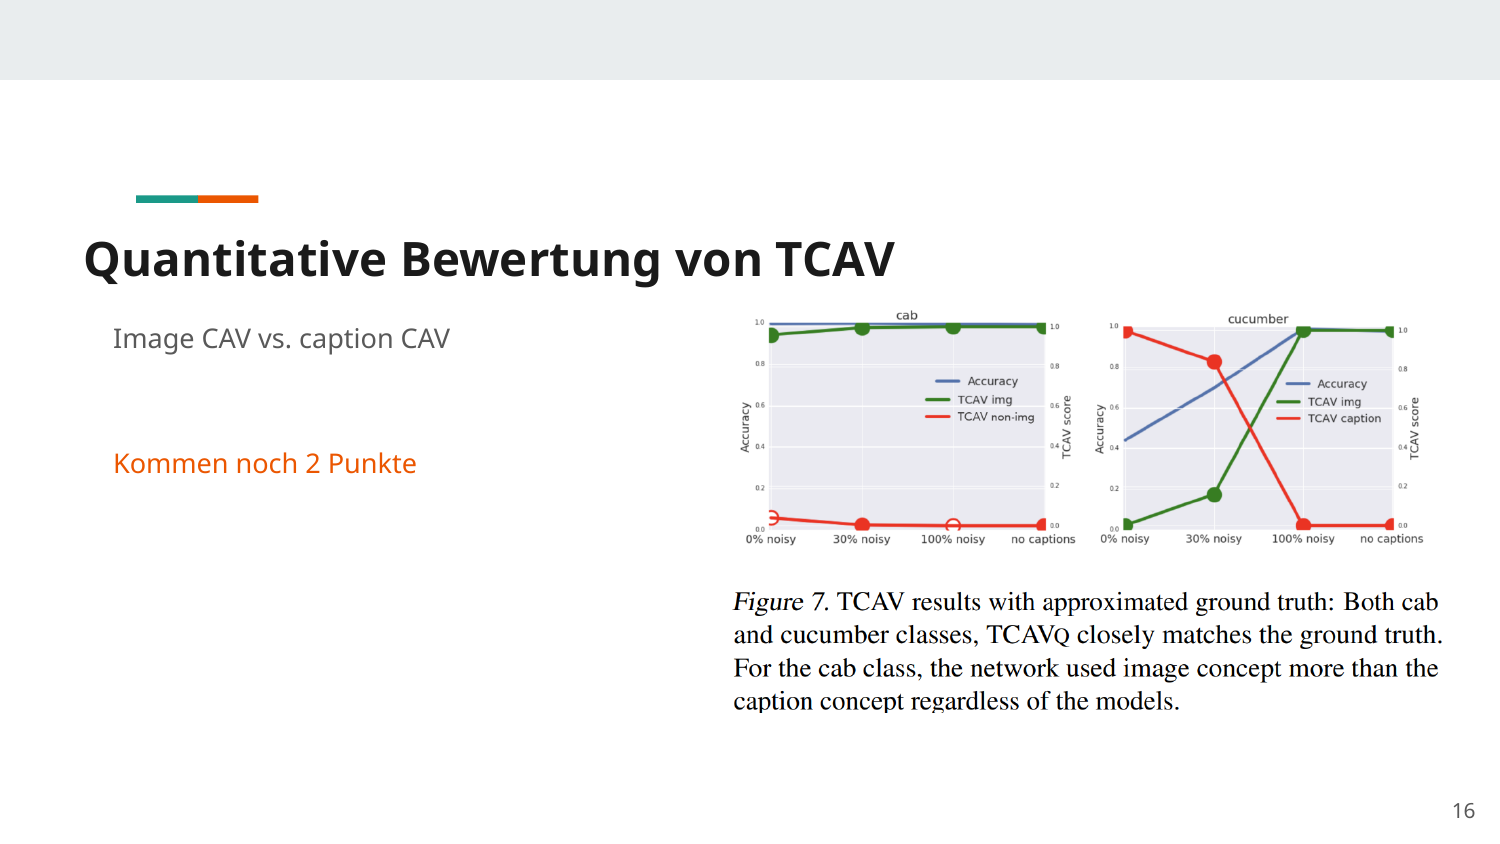

# Quantitative Bewertung von TCAV
Image CAV vs. caption CAV
Kommen noch 2 Punkte